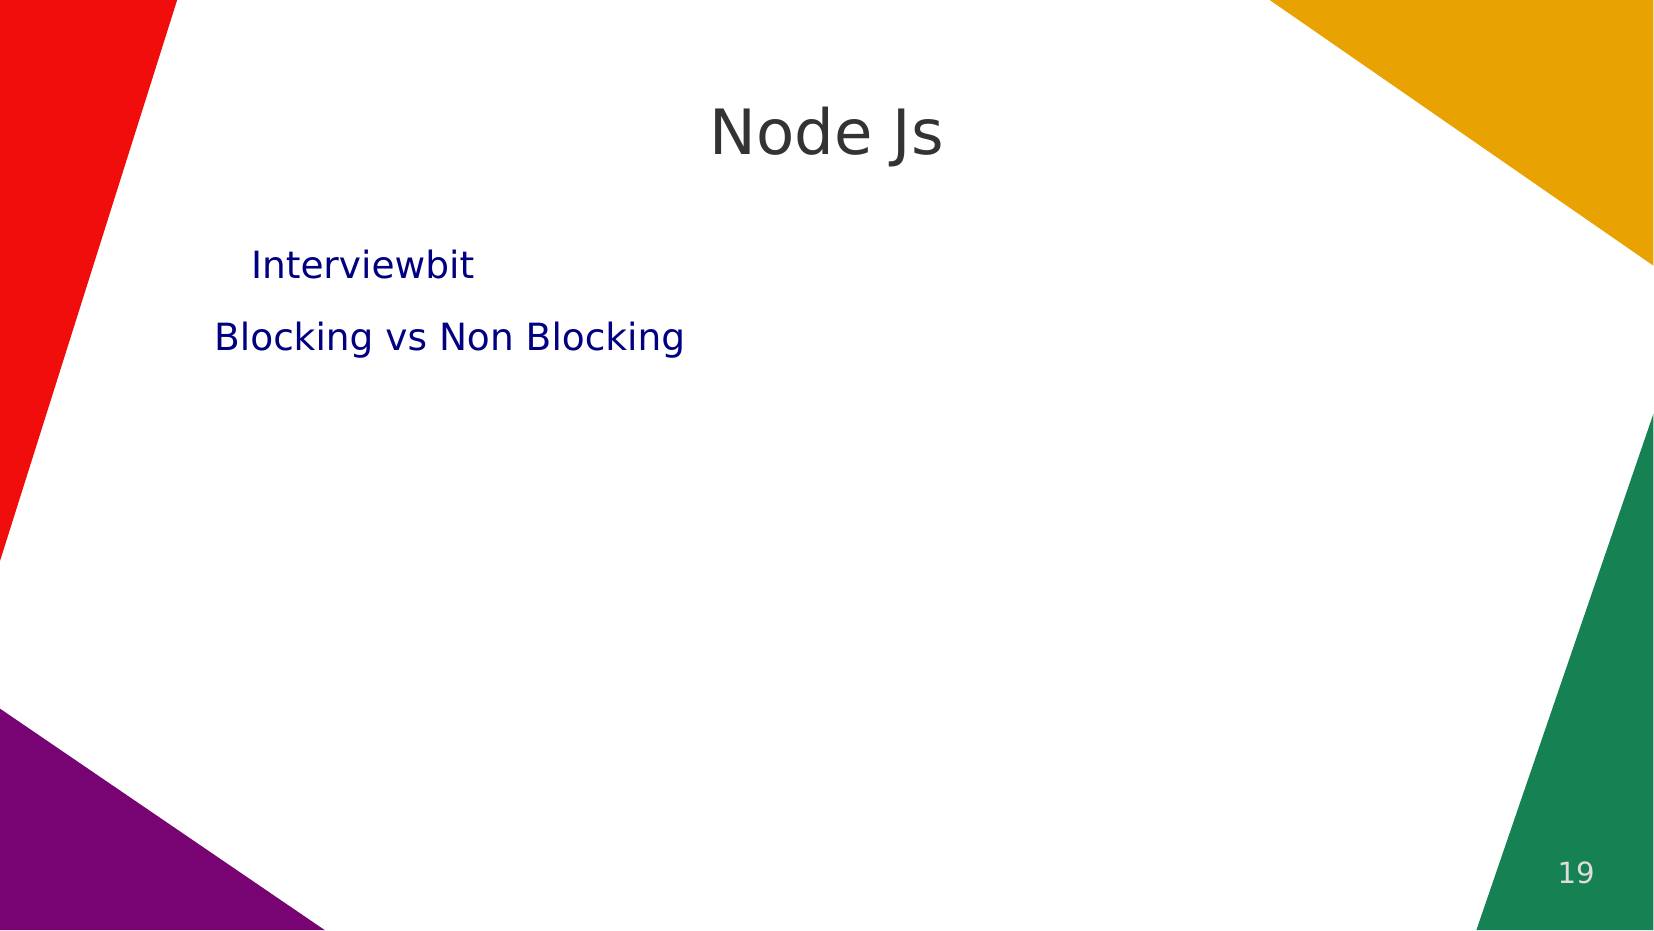

# Node Js
Interviewbit
Blocking vs Non Blocking
19